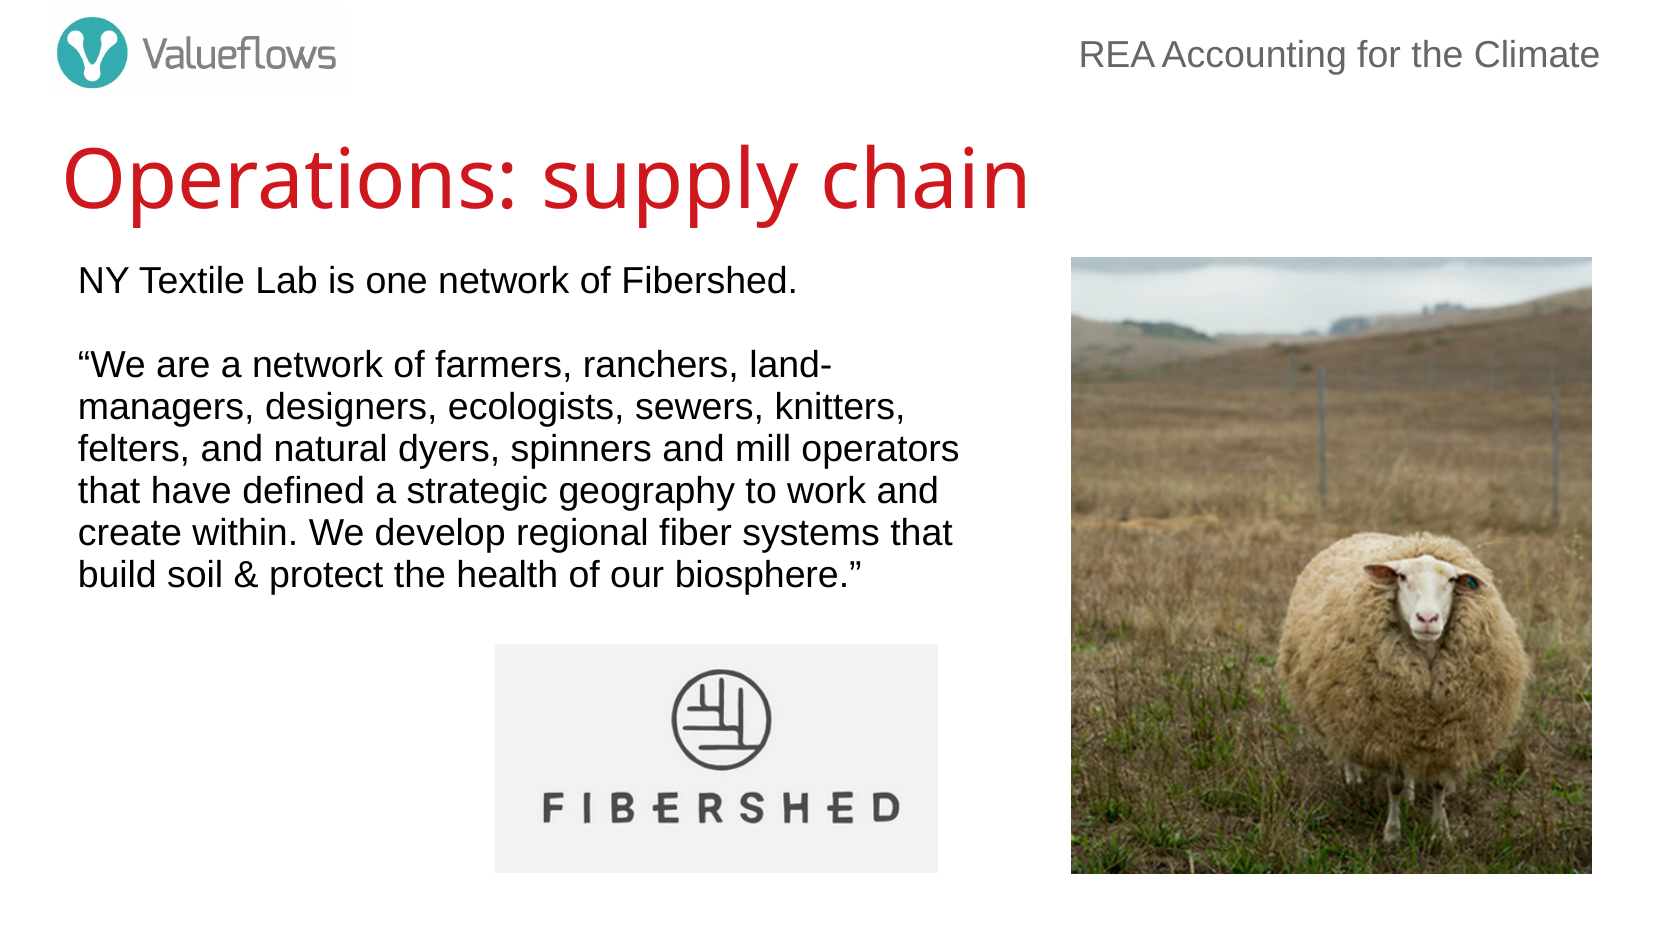

REA Accounting for the Climate
Operations: supply chain
NY Textile Lab is one network of Fibershed.
“We are a network of farmers, ranchers, land-managers, designers, ecologists, sewers, knitters, felters, and natural dyers, spinners and mill operators that have defined a strategic geography to work and create within. We develop regional fiber systems that build soil & protect the health of our biosphere.”